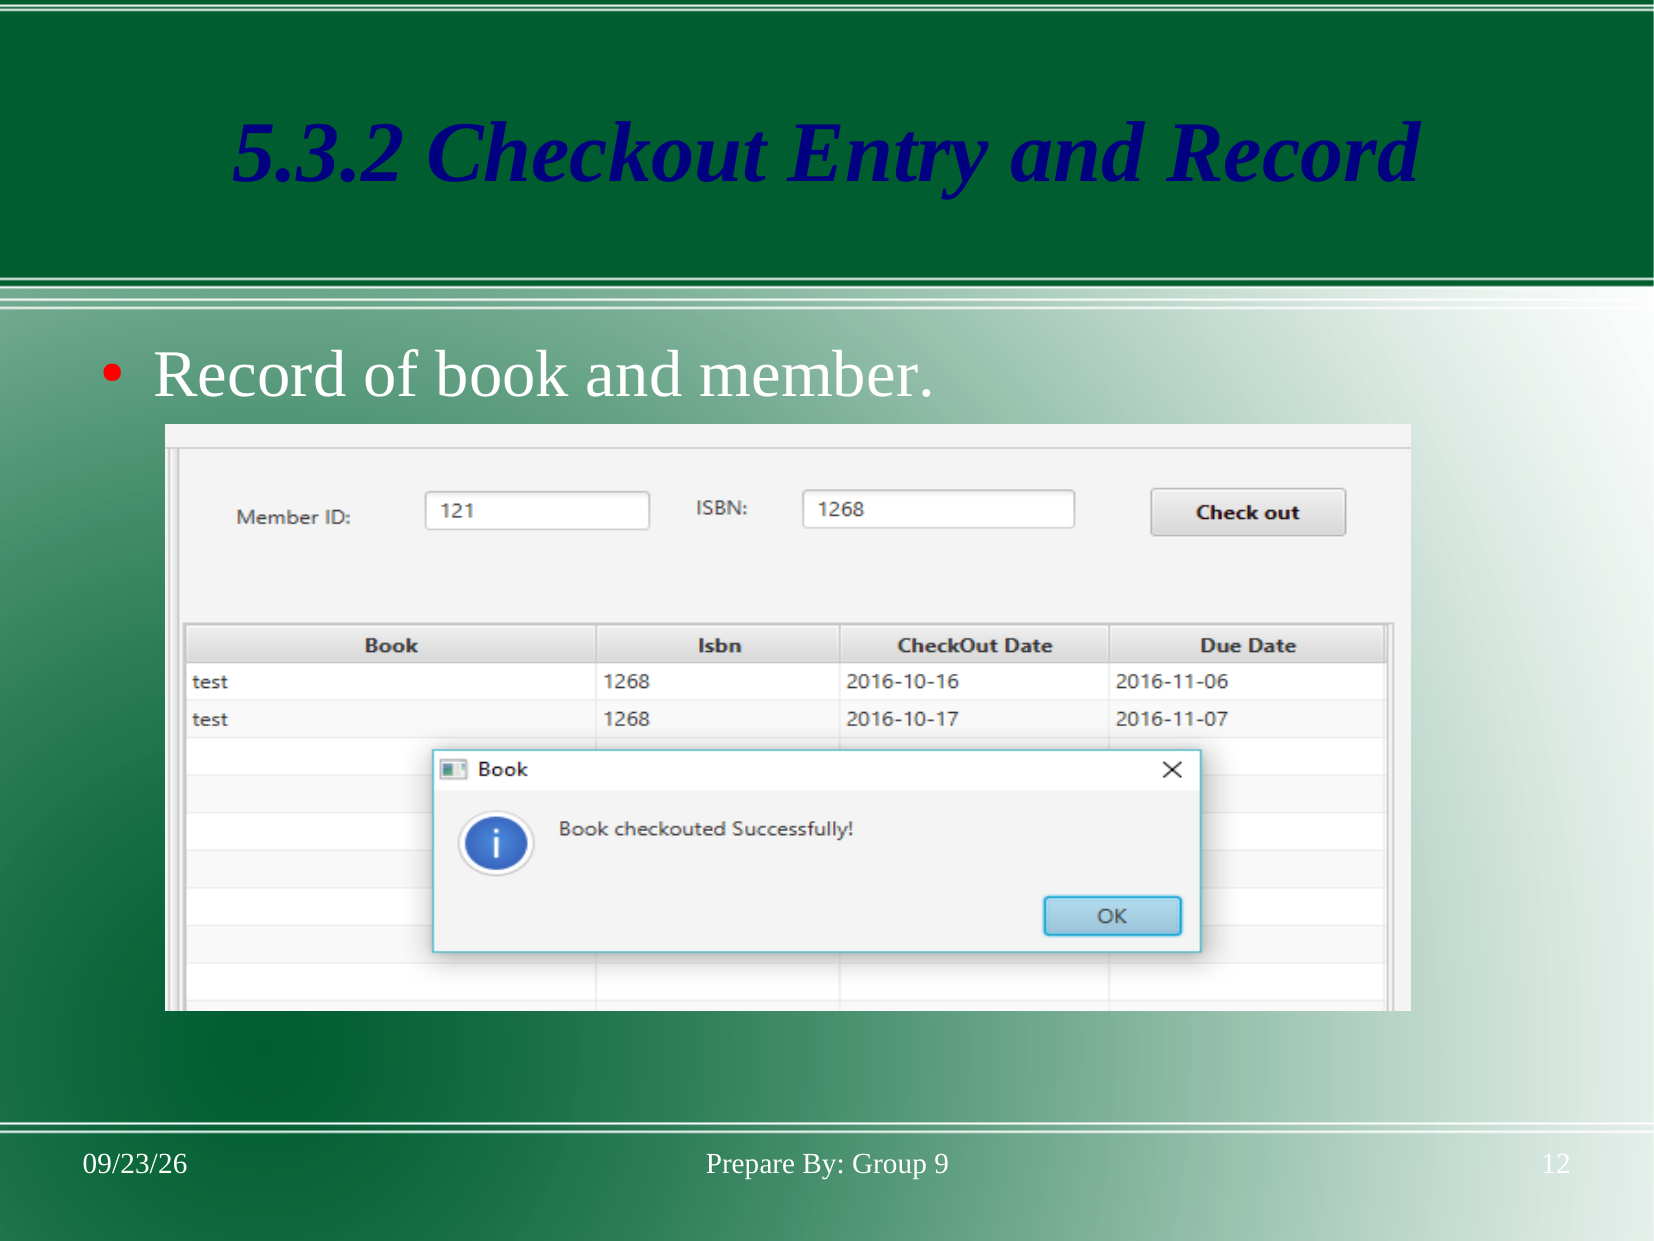

# 5.3.2 Checkout Entry and Record
Record of book and member.
Prepare By: Group 9
12